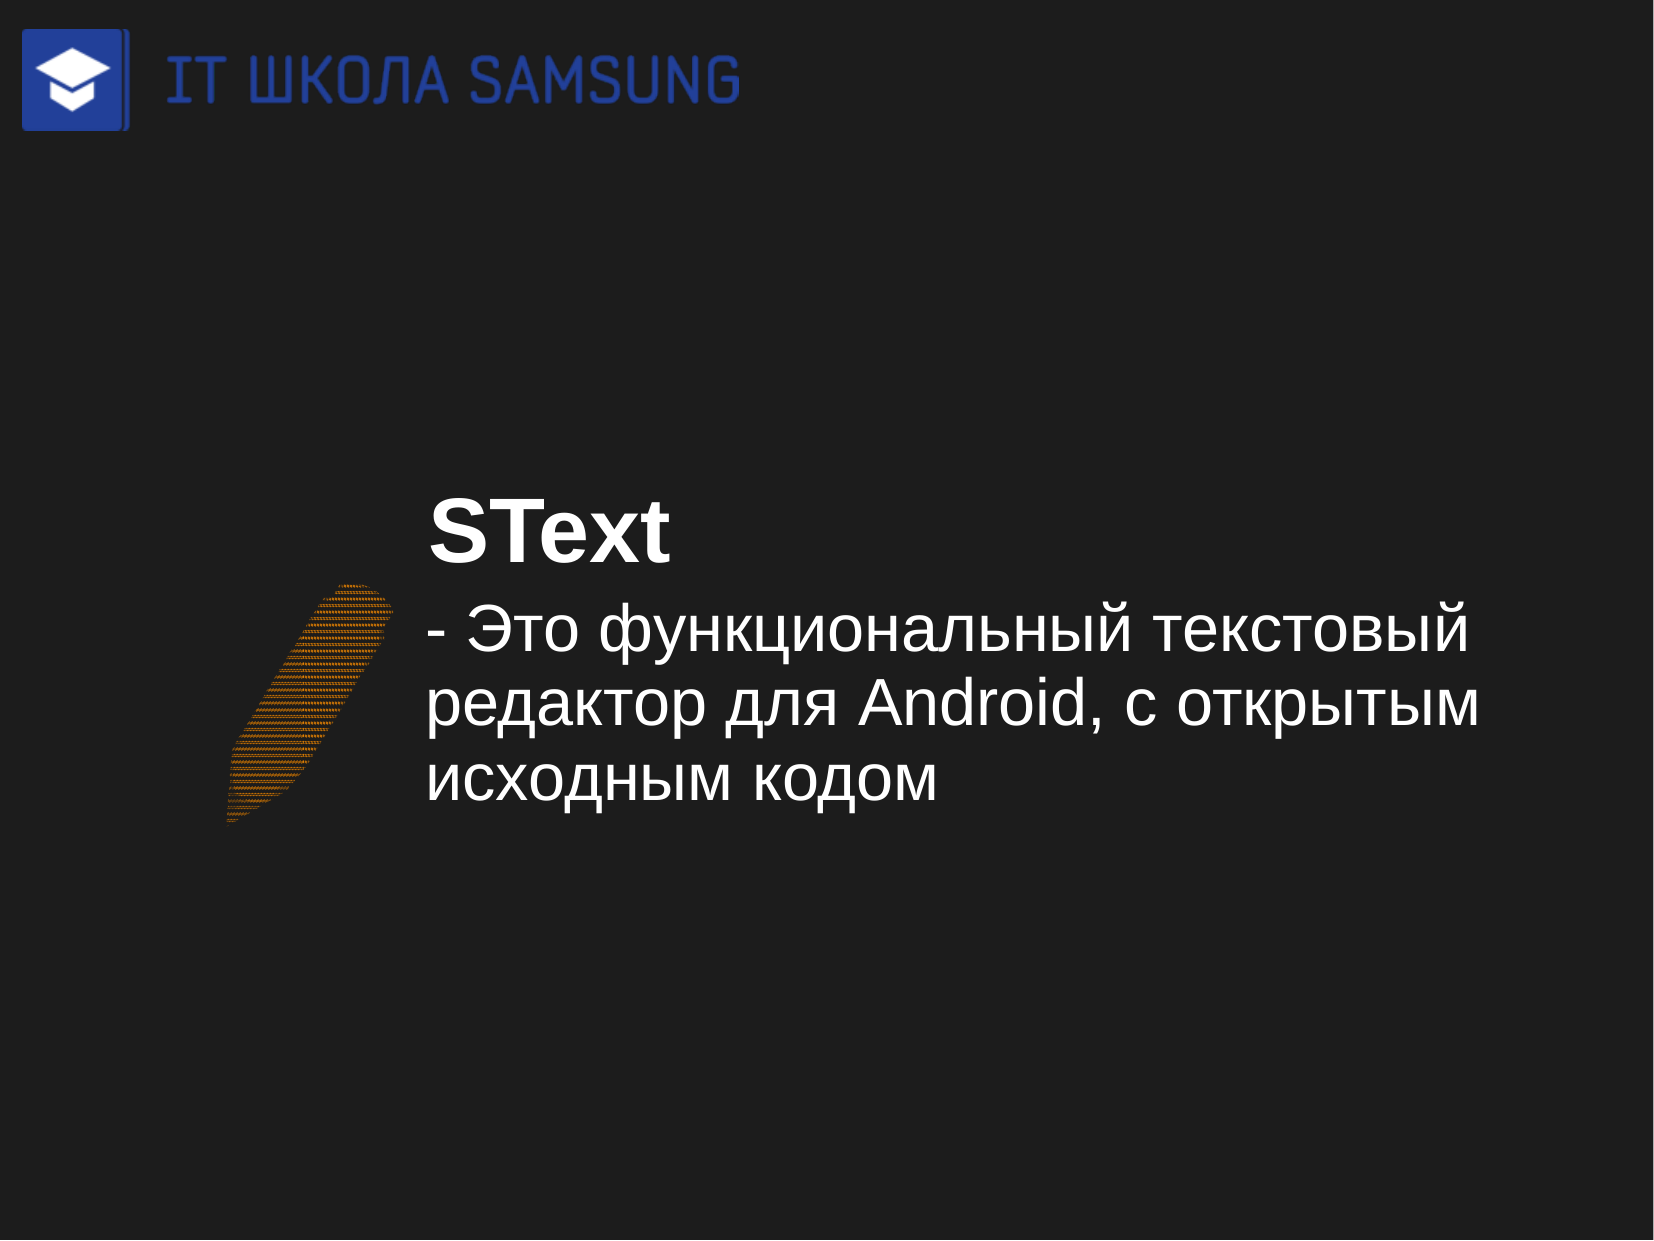

SText
# - Это функциональный текстовый редактор для Android, с открытым исходным кодом